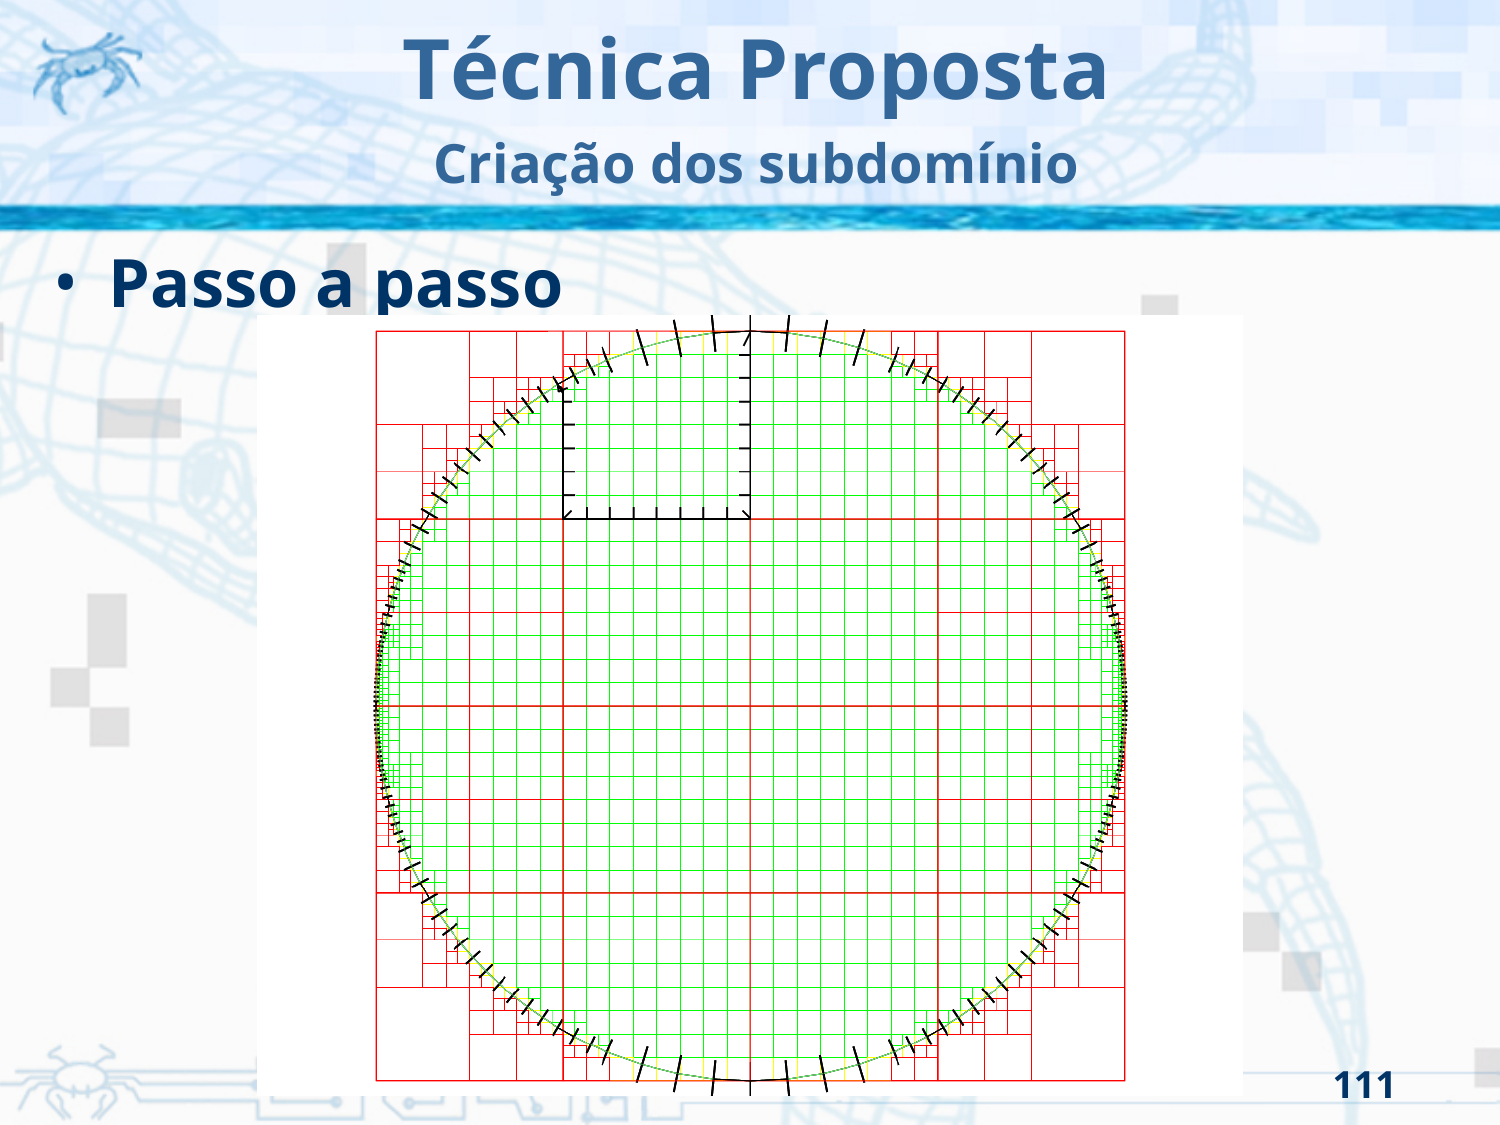

# Técnica Proposta Criação dos subdomínio
Passo a passo